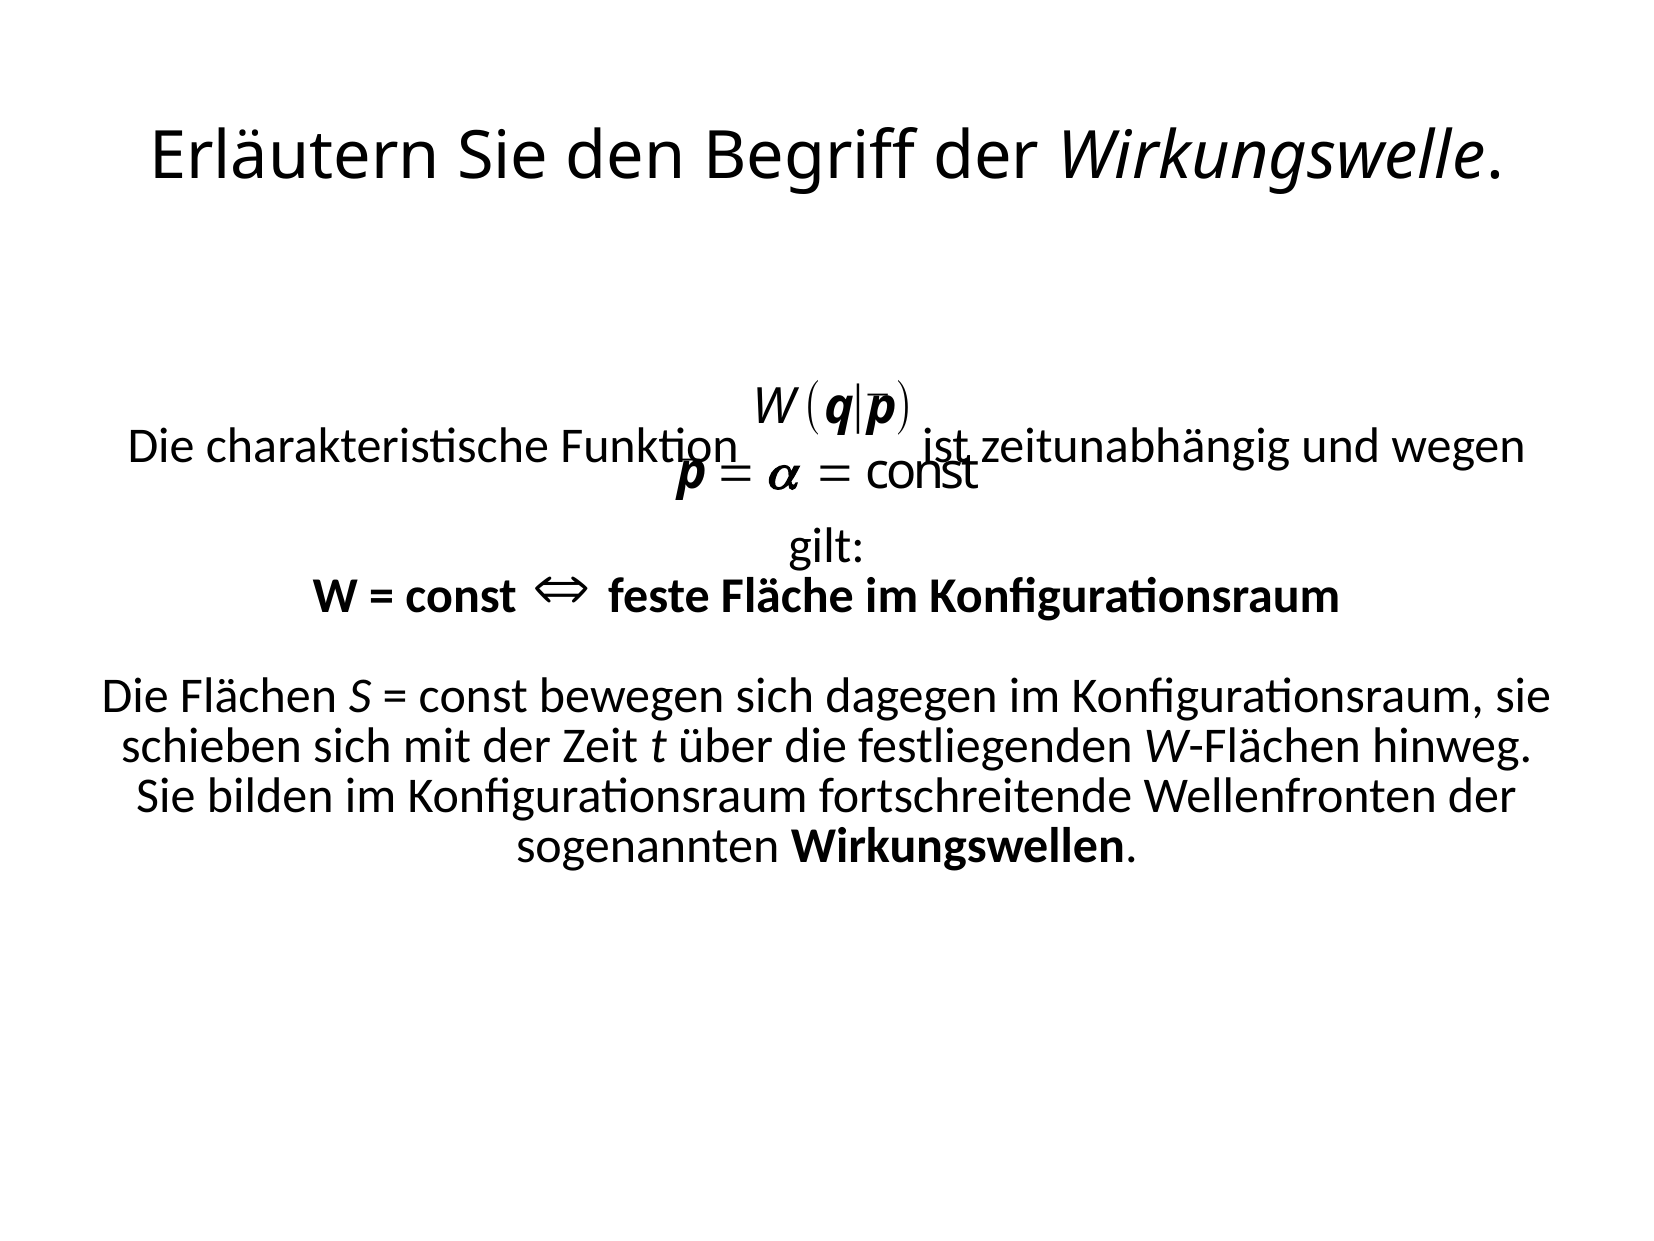

# Erläutern Sie den Begriff der Wirkungswelle.
Die charakteristische Funktion		 ist zeitunabhängig und wegen
gilt:
W = const 	feste Fläche im Konfigurationsraum
Die Flächen S = const bewegen sich dagegen im Konfigurationsraum, sie schieben sich mit der Zeit t über die festliegenden W-Flächen hinweg.
Sie bilden im Konfigurationsraum fortschreitende Wellenfronten der sogenannten Wirkungswellen.